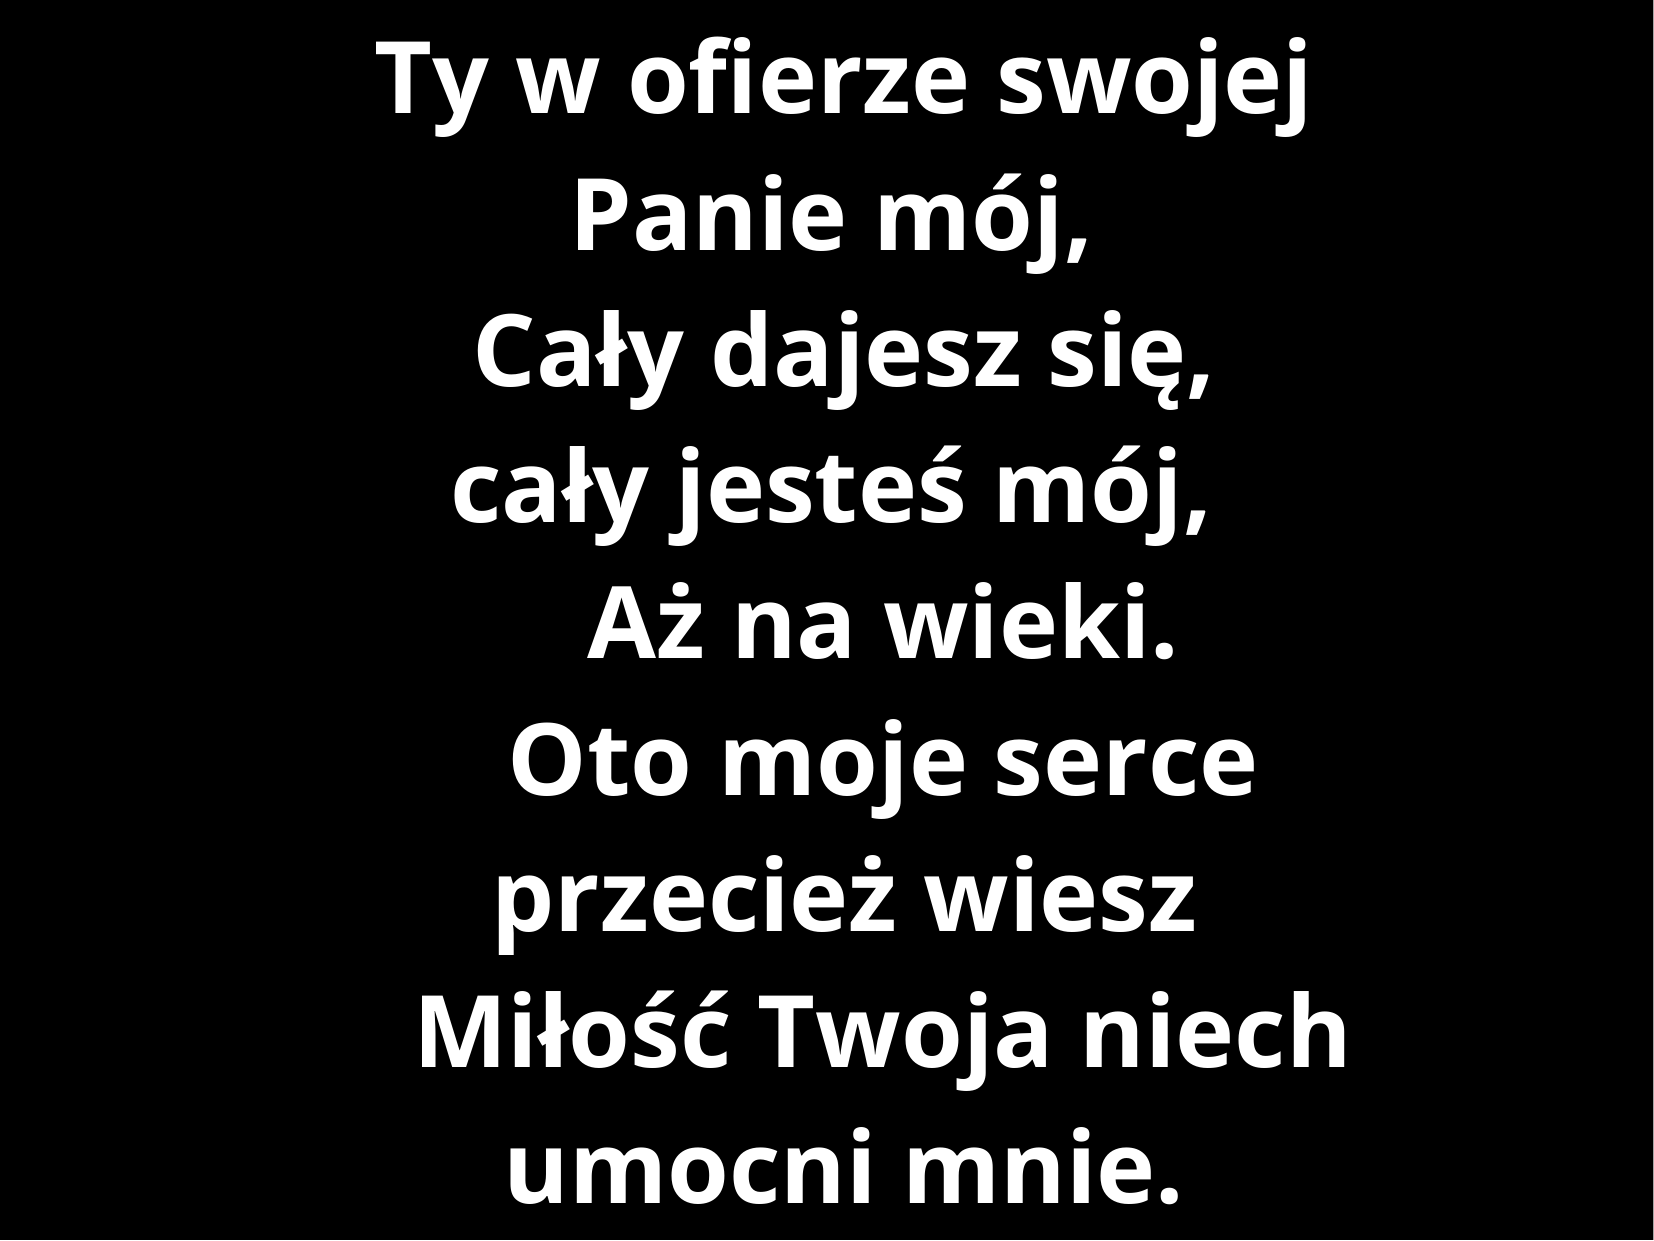

# Ty w ofierze swojej
Panie mój,
Cały dajesz się,
cały jesteś mój,
 Aż na wieki.
 Oto moje serce
przecież wiesz
 Miłość Twoja niech
umocni mnie.